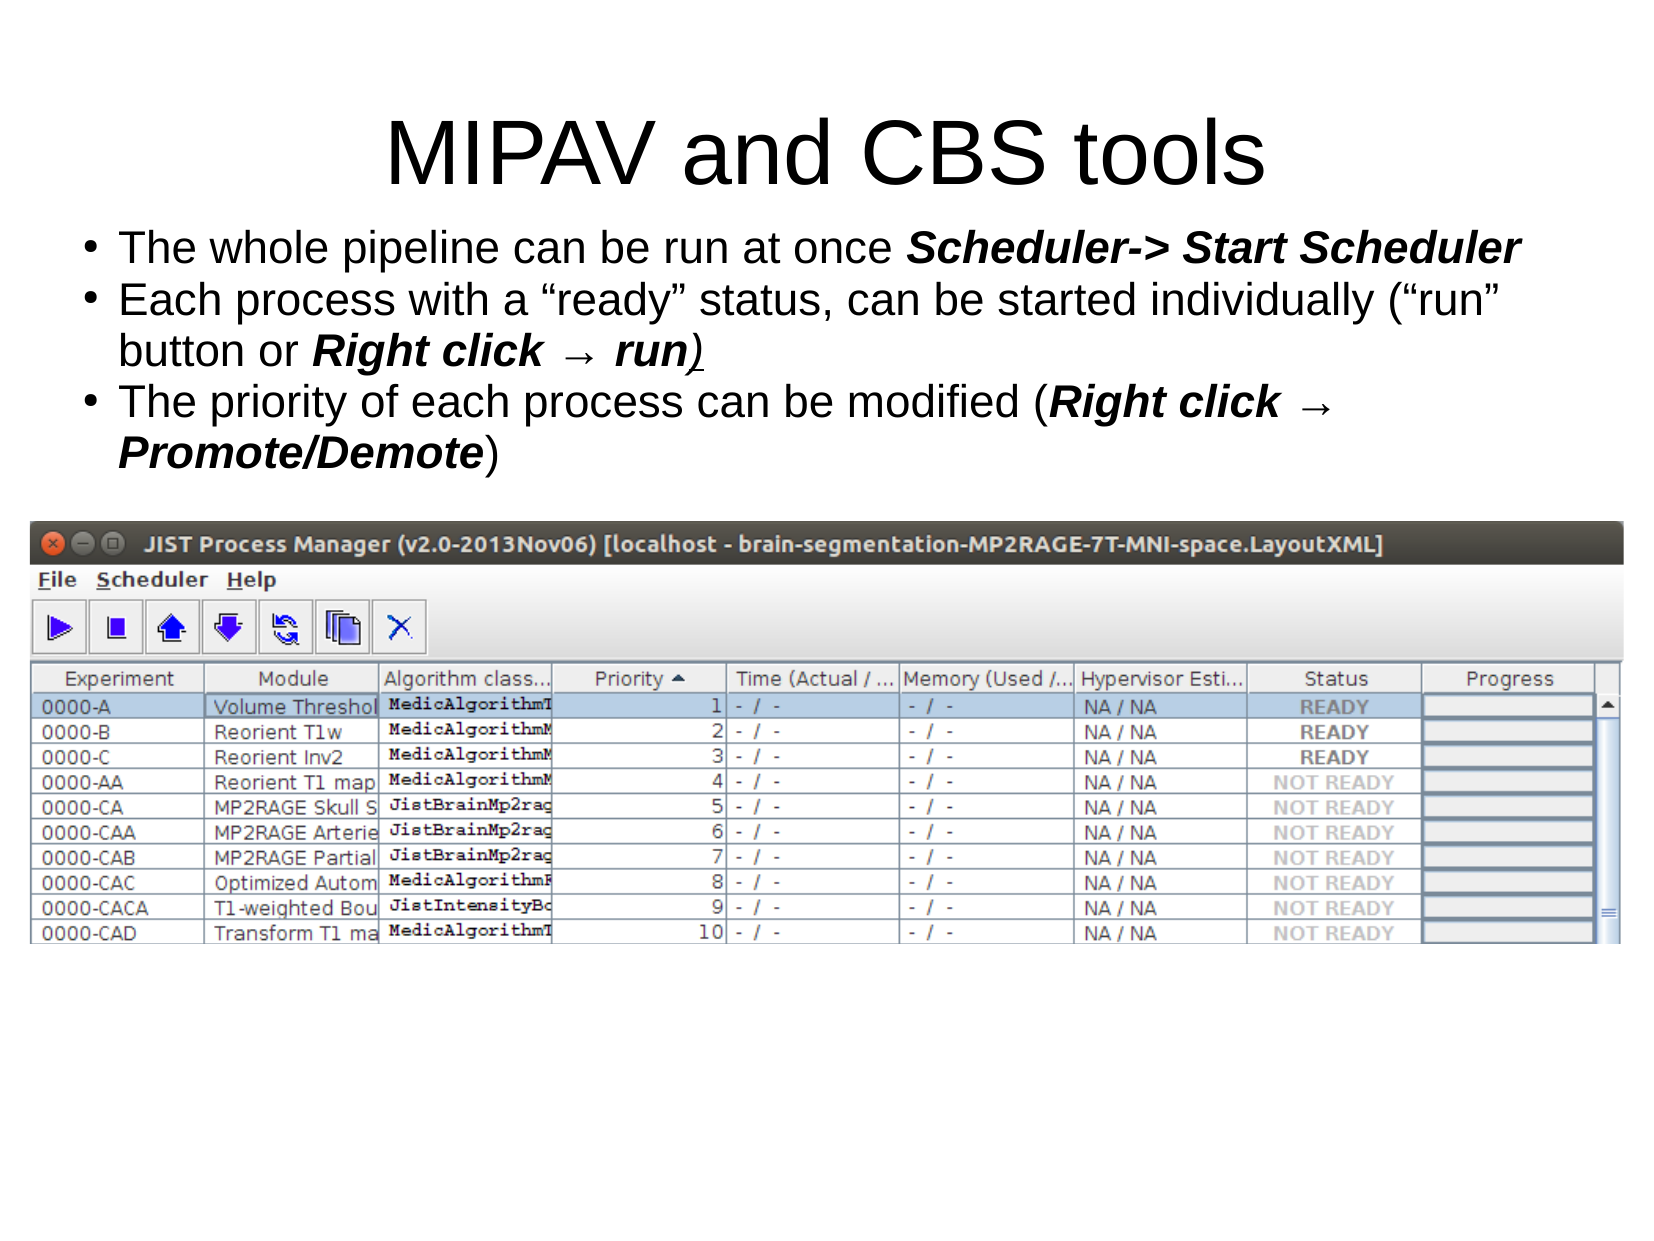

# MIPAV and CBS tools
The whole pipeline can be run at once Scheduler-> Start Scheduler
Each process with a “ready” status, can be started individually (“run” button or Right click → run)
The priority of each process can be modified (Right click → Promote/Demote)